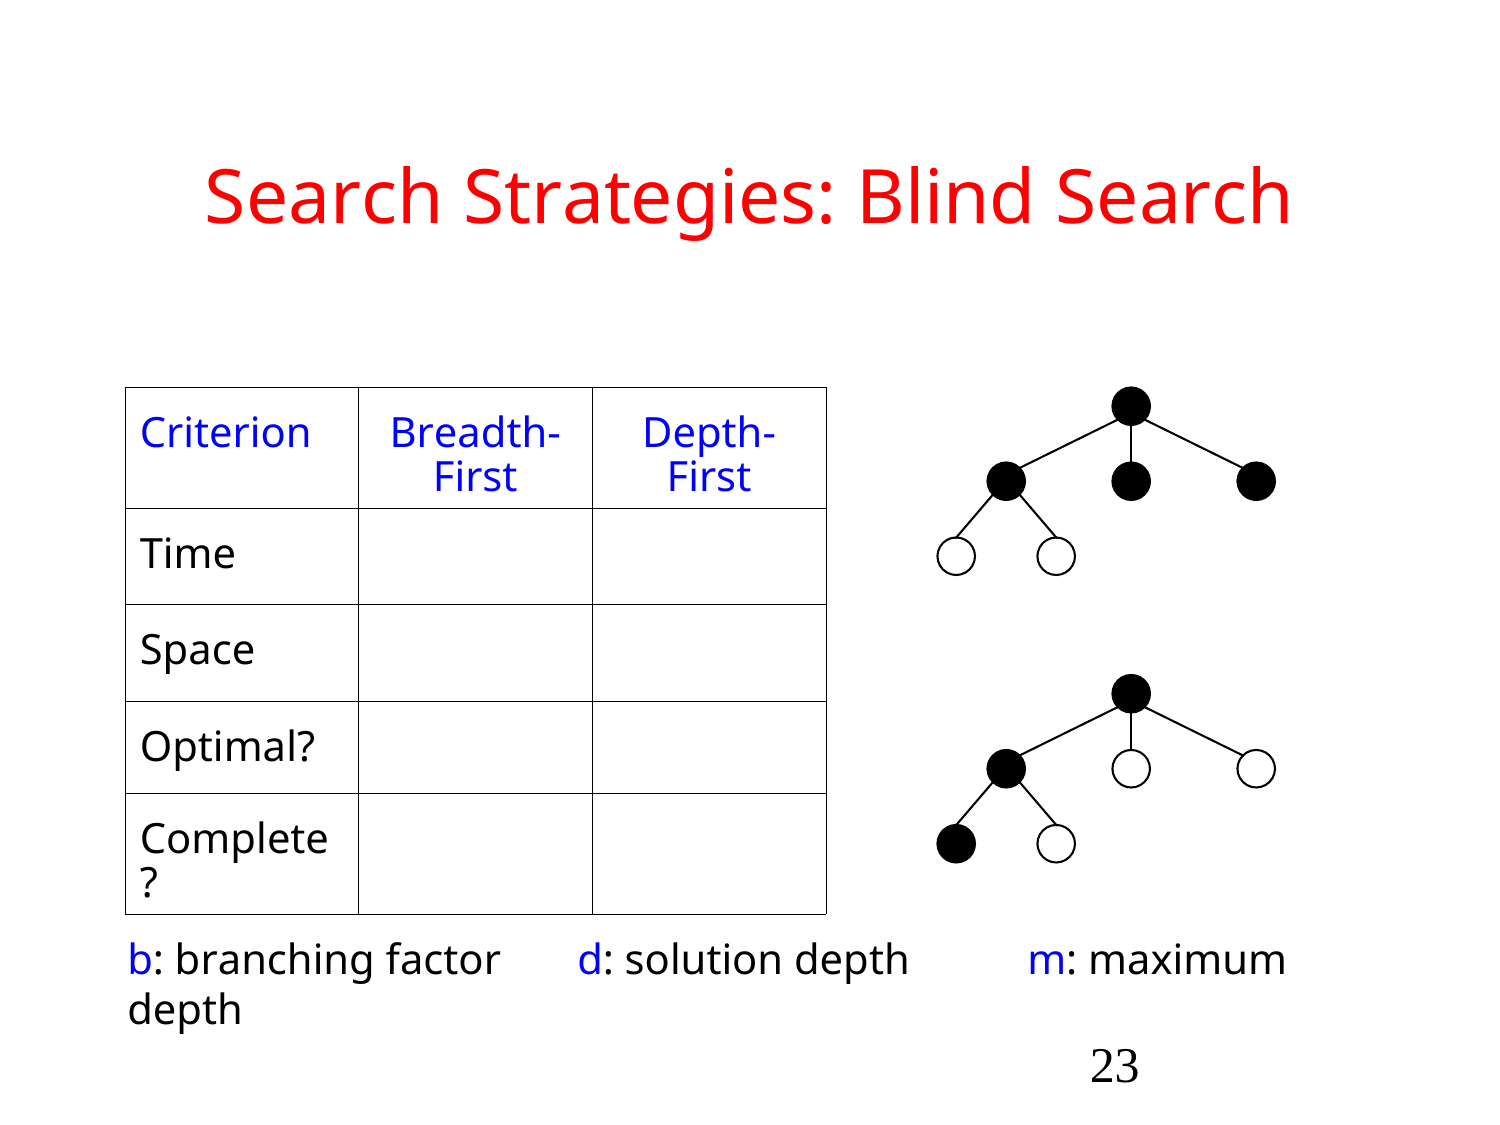

Search Strategies: Blind Search
| Criterion | Breadth-First | Depth-First |
| --- | --- | --- |
| Time | | |
| Space | | |
| Optimal? | | |
| Complete? | | |
b: branching factor	d: solution depth	m: maximum depth